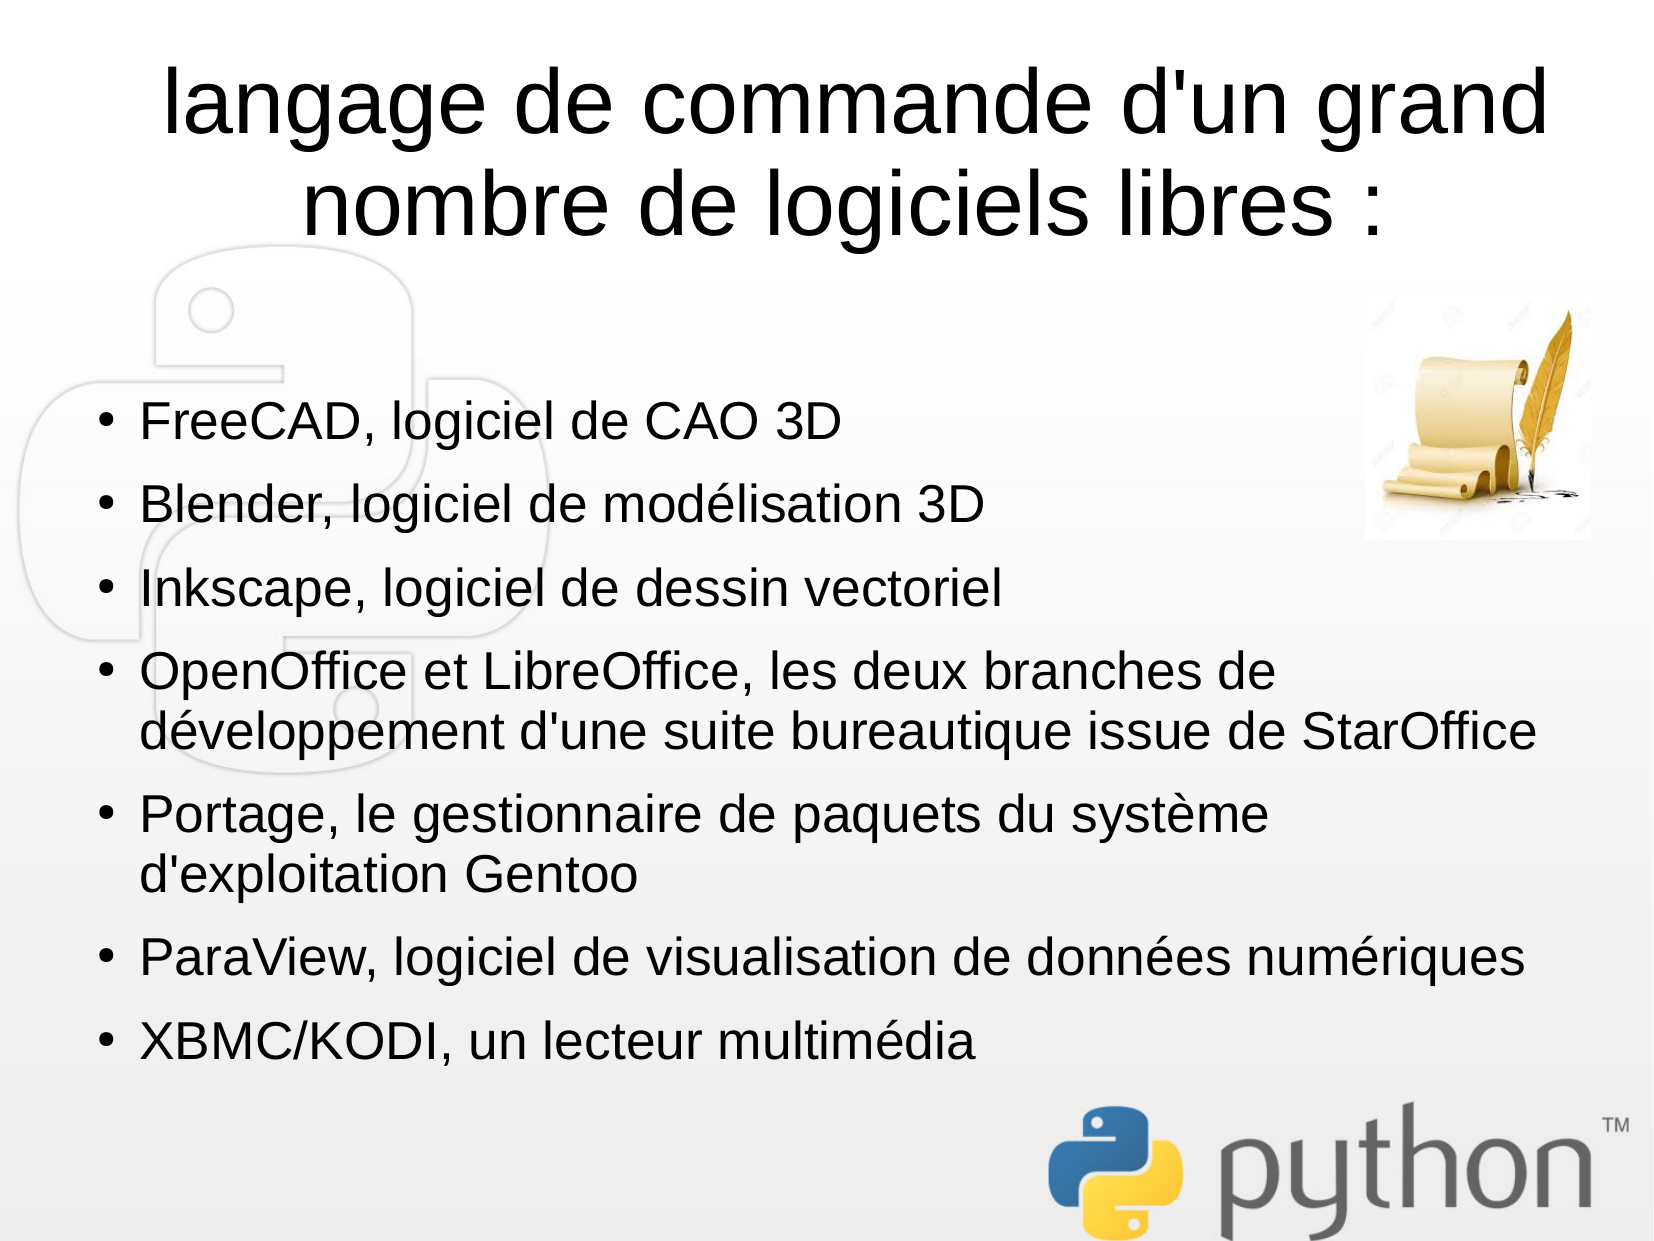

# langage de commande d'un grand nombre de logiciels libres :
FreeCAD, logiciel de CAO 3D
Blender, logiciel de modélisation 3D
Inkscape, logiciel de dessin vectoriel
OpenOffice et LibreOffice, les deux branches de développement d'une suite bureautique issue de StarOffice
Portage, le gestionnaire de paquets du système d'exploitation Gentoo
ParaView, logiciel de visualisation de données numériques
XBMC/KODI, un lecteur multimédia